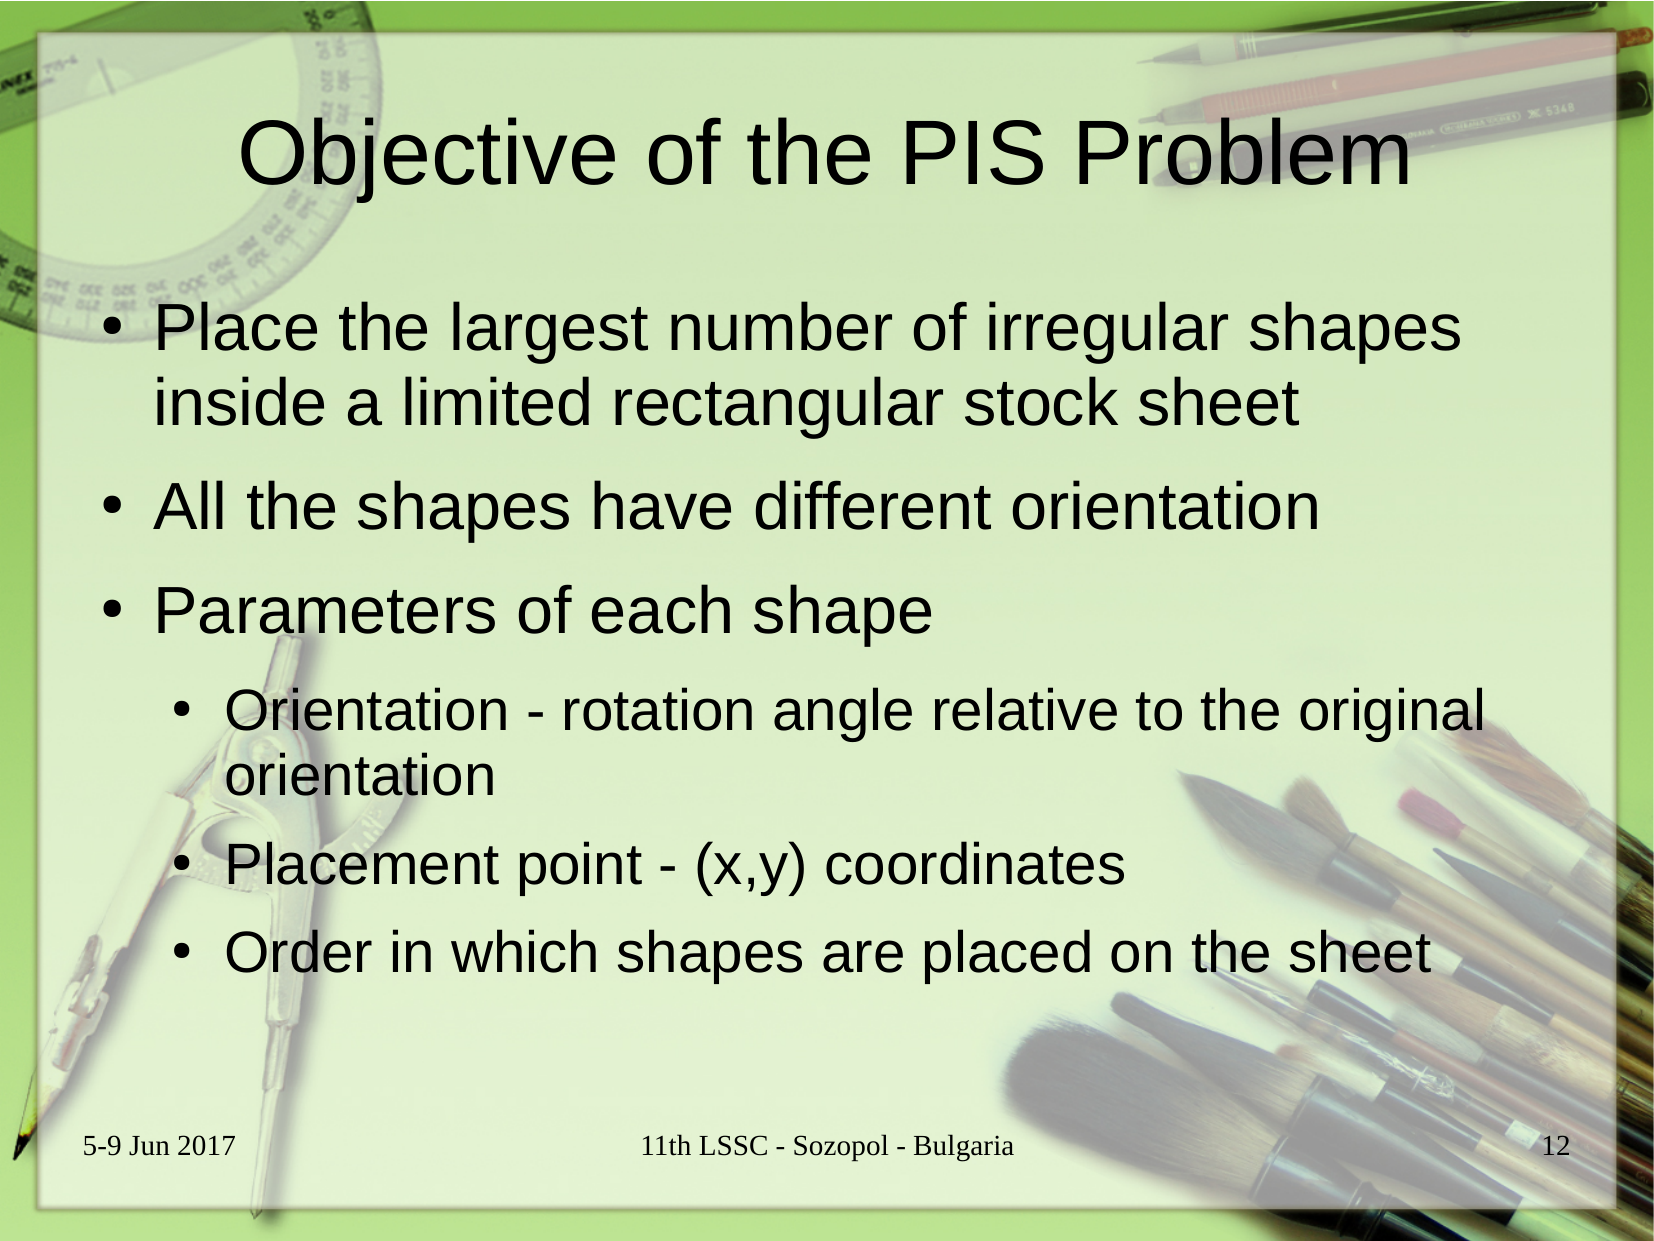

# Objective of the PIS Problem
Place the largest number of irregular shapes inside a limited rectangular stock sheet
All the shapes have different orientation
Parameters of each shape
Orientation - rotation angle relative to the original orientation
Placement point - (x,y) coordinates
Order in which shapes are placed on the sheet
5-9 Jun 2017
11th LSSC - Sozopol - Bulgaria
12